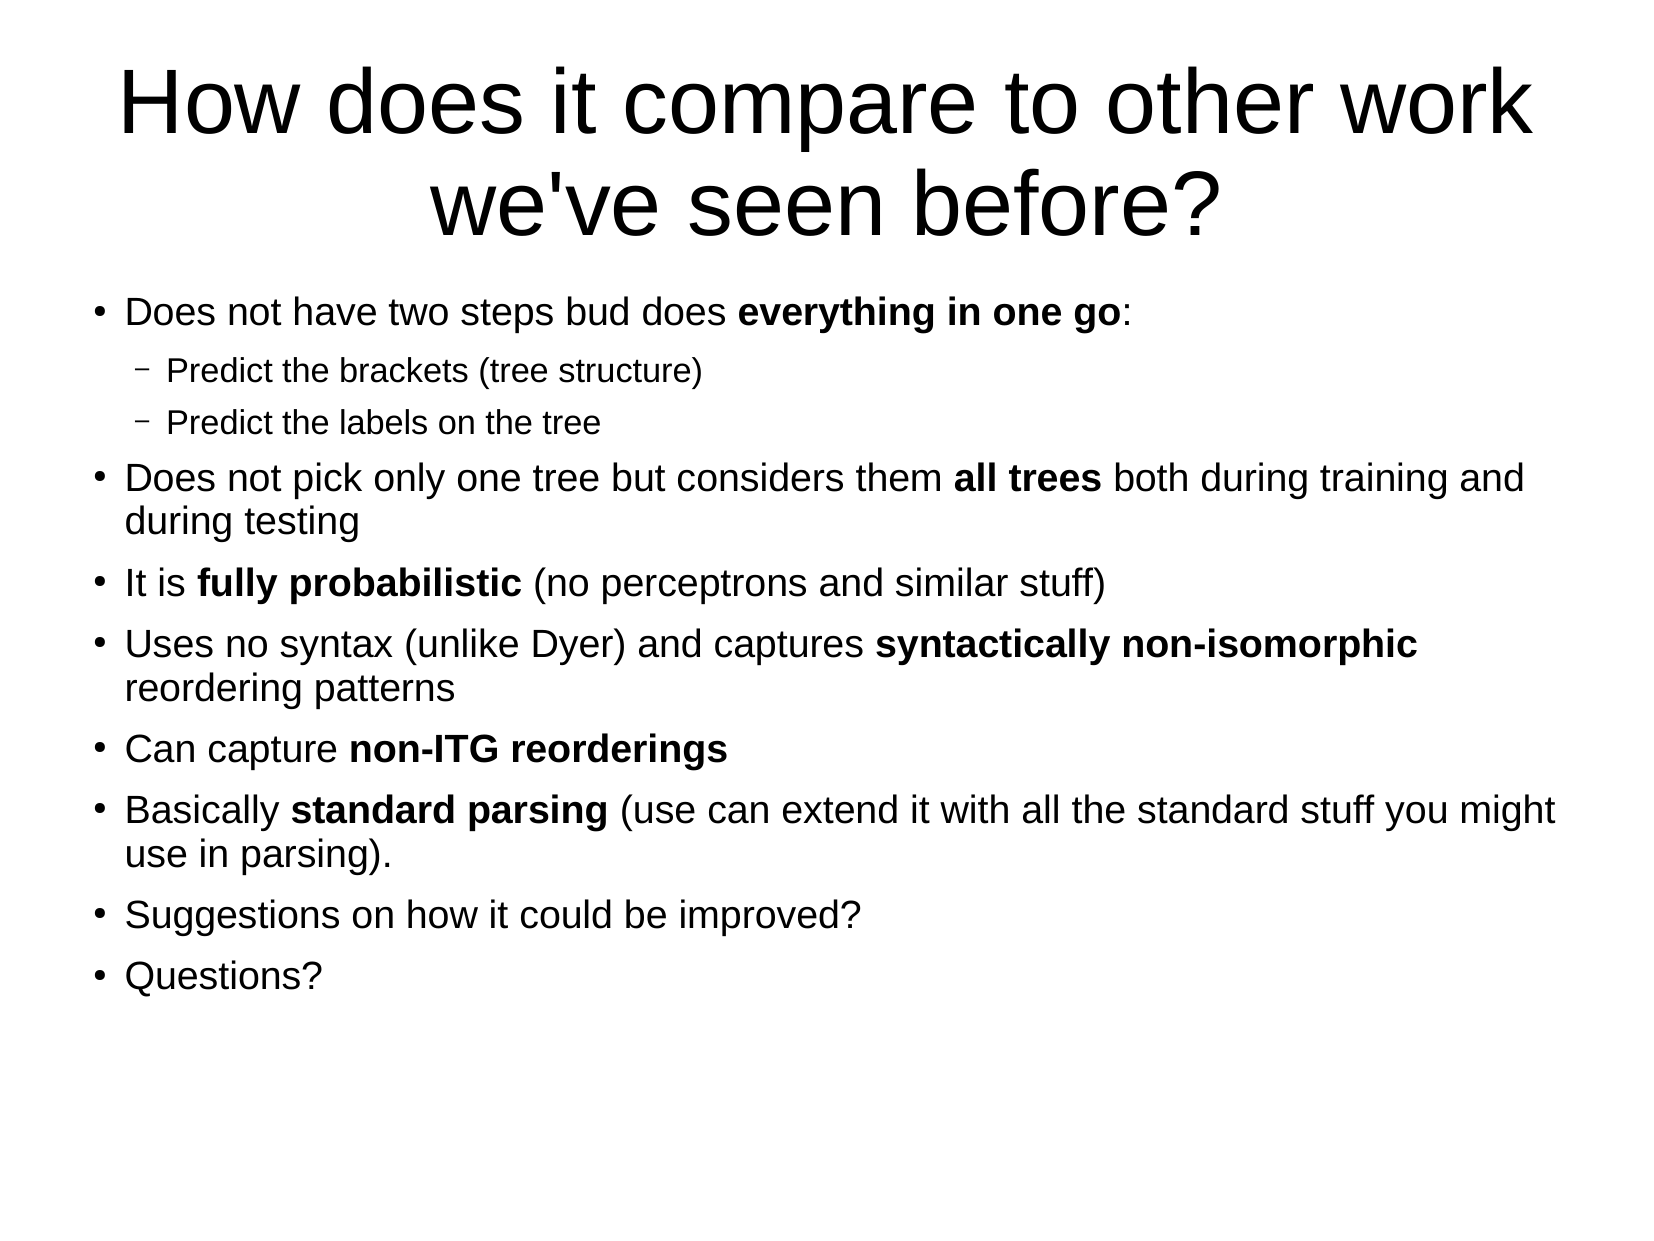

# How does it compare to other work we've seen before?
Does not have two steps bud does everything in one go:
Predict the brackets (tree structure)
Predict the labels on the tree
Does not pick only one tree but considers them all trees both during training and during testing
It is fully probabilistic (no perceptrons and similar stuff)
Uses no syntax (unlike Dyer) and captures syntactically non-isomorphic reordering patterns
Can capture non-ITG reorderings
Basically standard parsing (use can extend it with all the standard stuff you might use in parsing).
Suggestions on how it could be improved?
Questions?